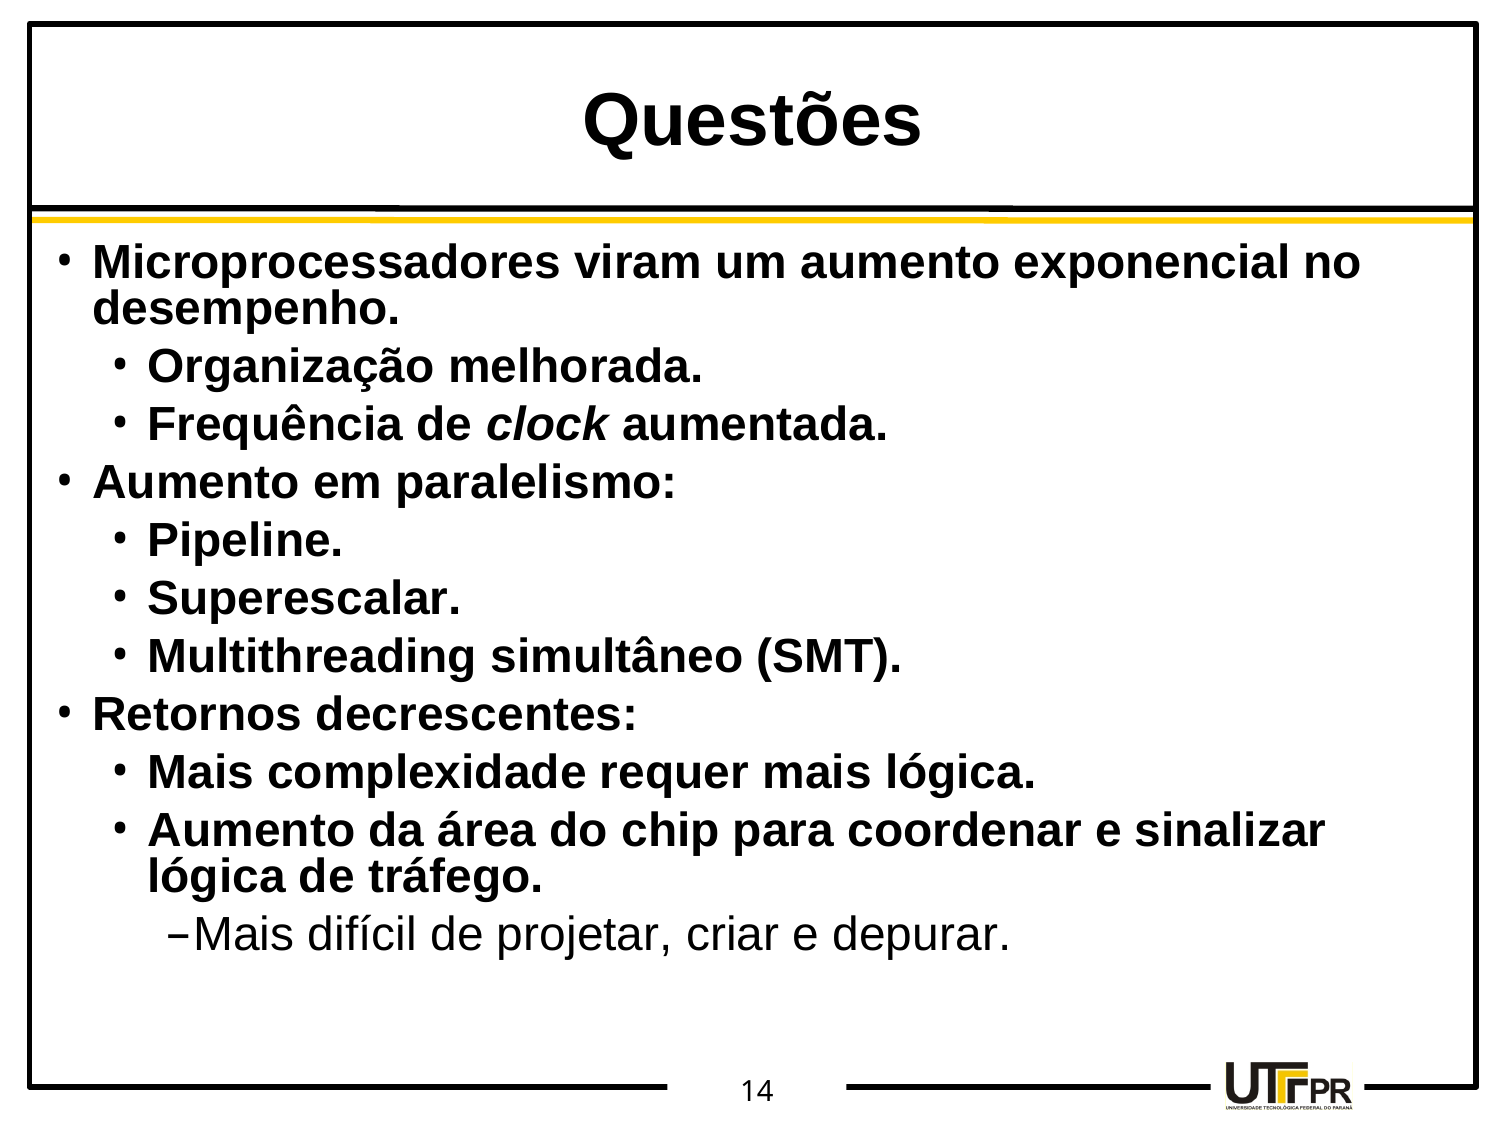

Questões
# Microprocessadores viram um aumento exponencial no desempenho.
Organização melhorada.
Frequência de clock aumentada.
Aumento em paralelismo:
Pipeline.
Superescalar.
Multithreading simultâneo (SMT).
Retornos decrescentes:
Mais complexidade requer mais lógica.
Aumento da área do chip para coordenar e sinalizar lógica de tráfego.
Mais difícil de projetar, criar e depurar.